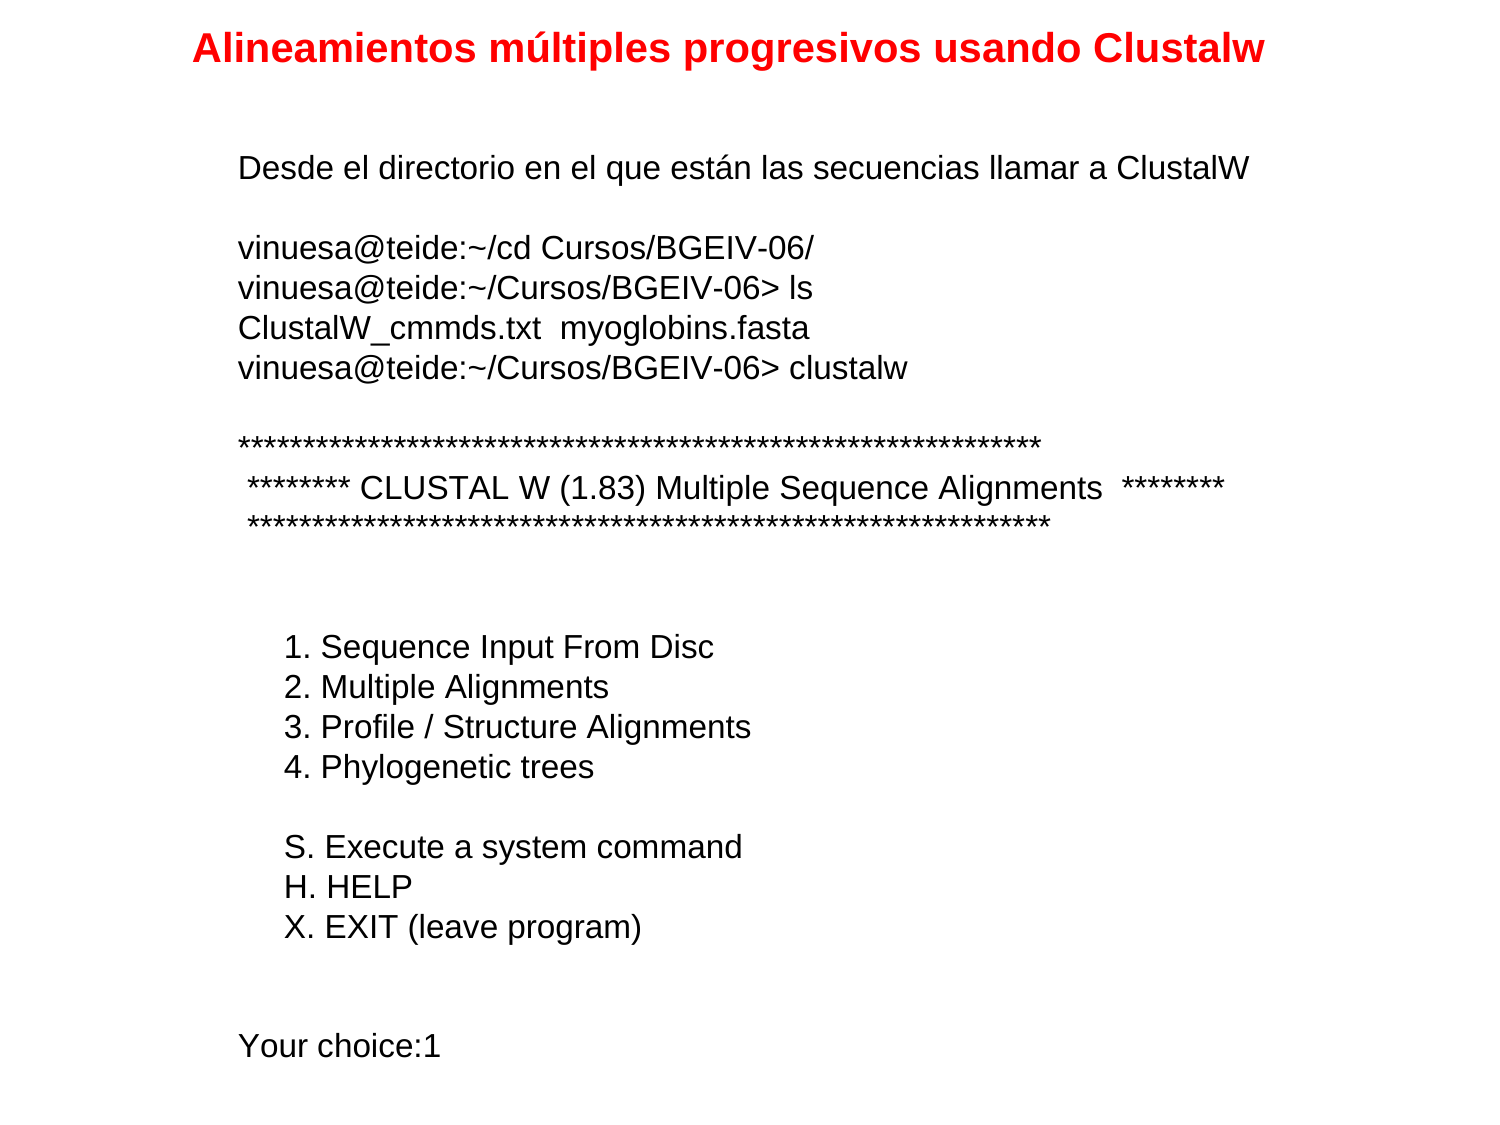

Alineamientos múltiples progresivos usando Clustalw
Desde el directorio en el que están las secuencias llamar a ClustalW
vinuesa@teide:~/cd Cursos/BGEIV-06/
vinuesa@teide:~/Cursos/BGEIV-06> ls
ClustalW_cmmds.txt myoglobins.fasta
vinuesa@teide:~/Cursos/BGEIV-06> clustalw
**************************************************************
 ******** CLUSTAL W (1.83) Multiple Sequence Alignments ********
 **************************************************************
 1. Sequence Input From Disc
 2. Multiple Alignments
 3. Profile / Structure Alignments
 4. Phylogenetic trees
 S. Execute a system command
 H. HELP
 X. EXIT (leave program)
Your choice:1